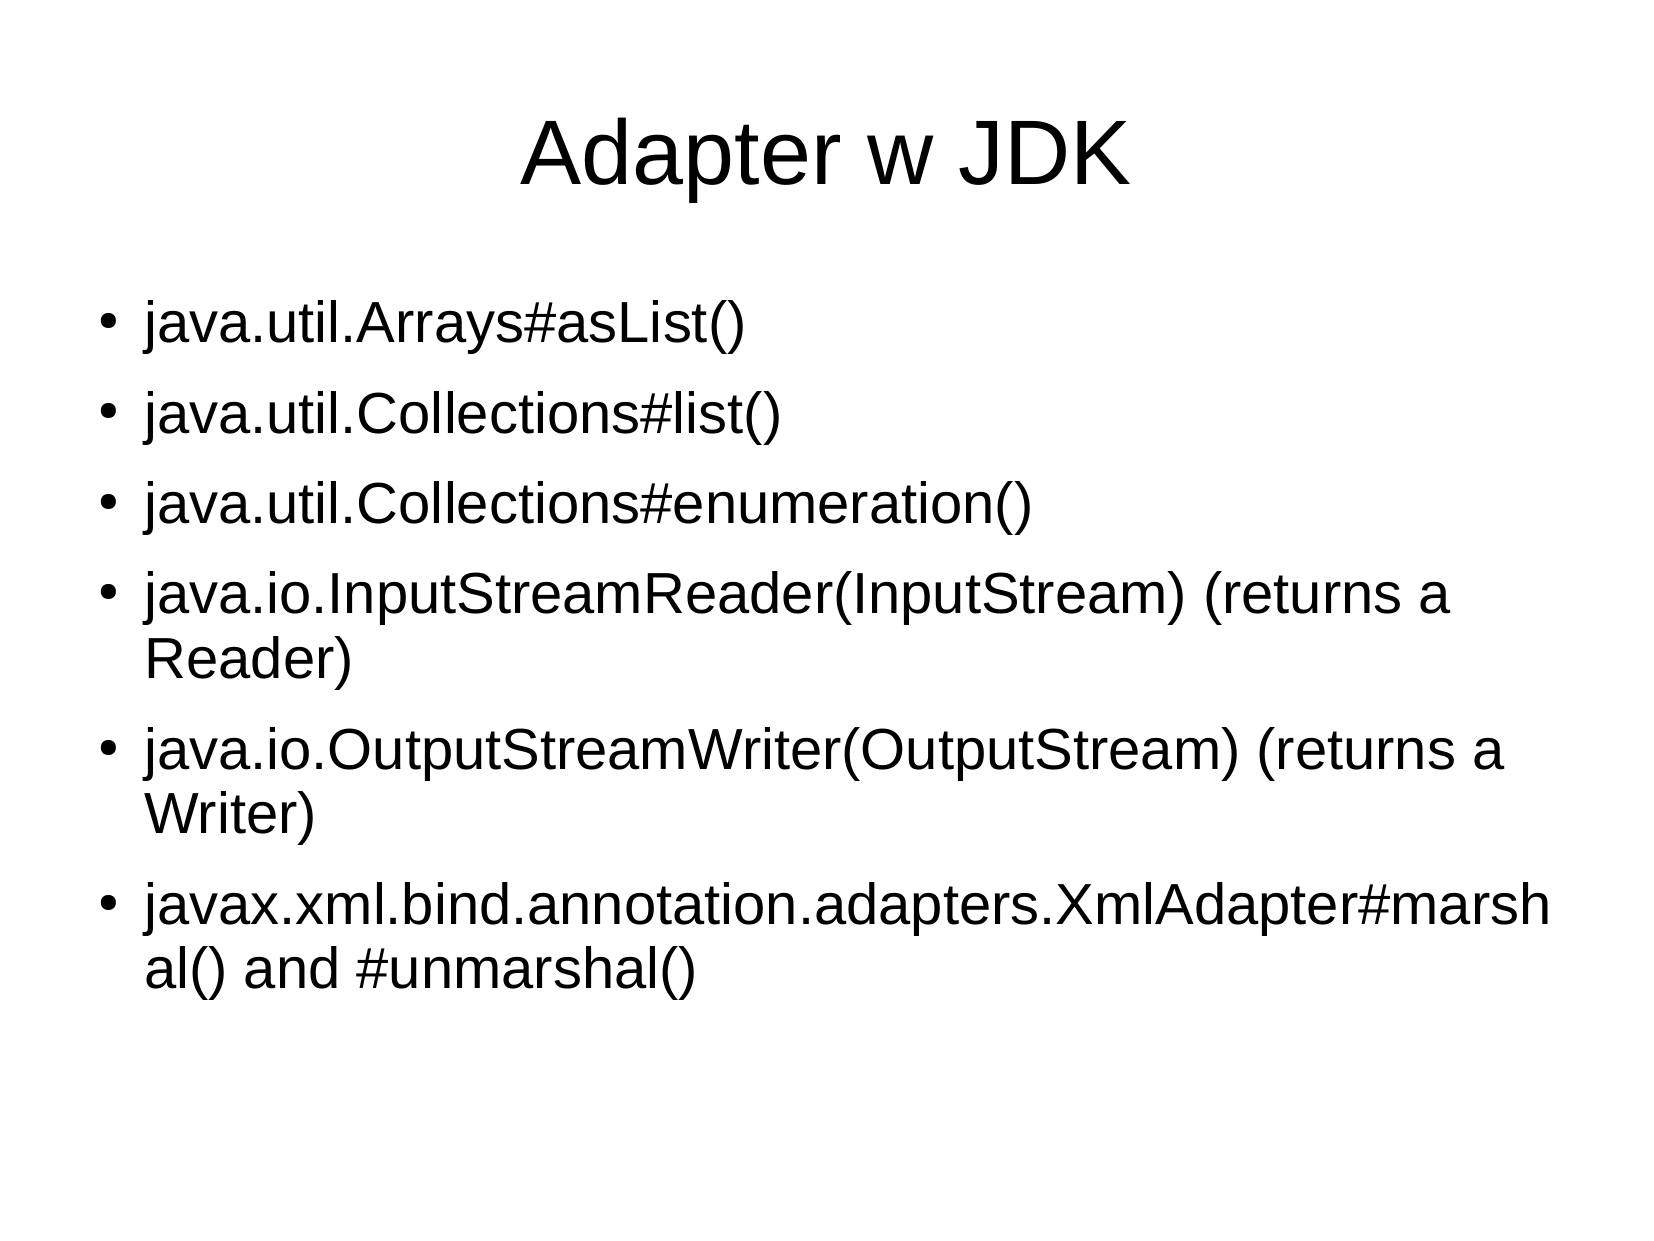

# Adapter w JDK
java.util.Arrays#asList()
java.util.Collections#list()
java.util.Collections#enumeration()
java.io.InputStreamReader(InputStream) (returns a Reader)
java.io.OutputStreamWriter(OutputStream) (returns a Writer)
javax.xml.bind.annotation.adapters.XmlAdapter#marshal() and #unmarshal()